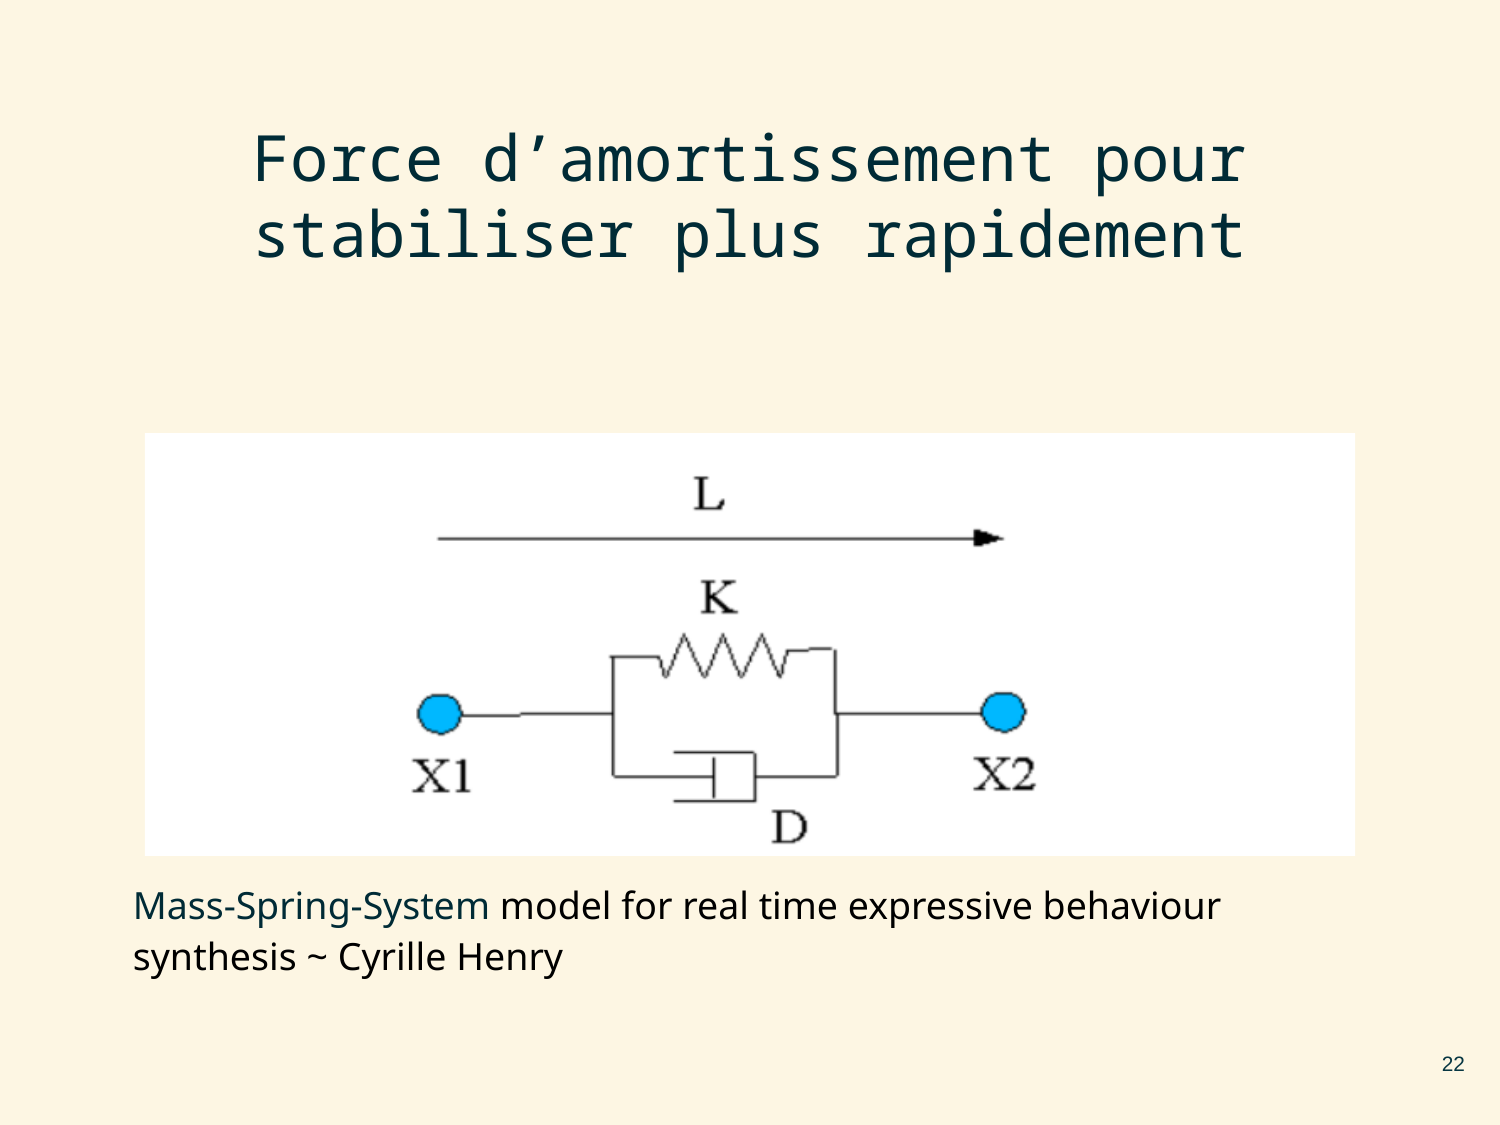

# Force d’amortissement pour stabiliser plus rapidement
Mass-Spring-System model for real time expressive behaviour synthesis ~ Cyrille Henry